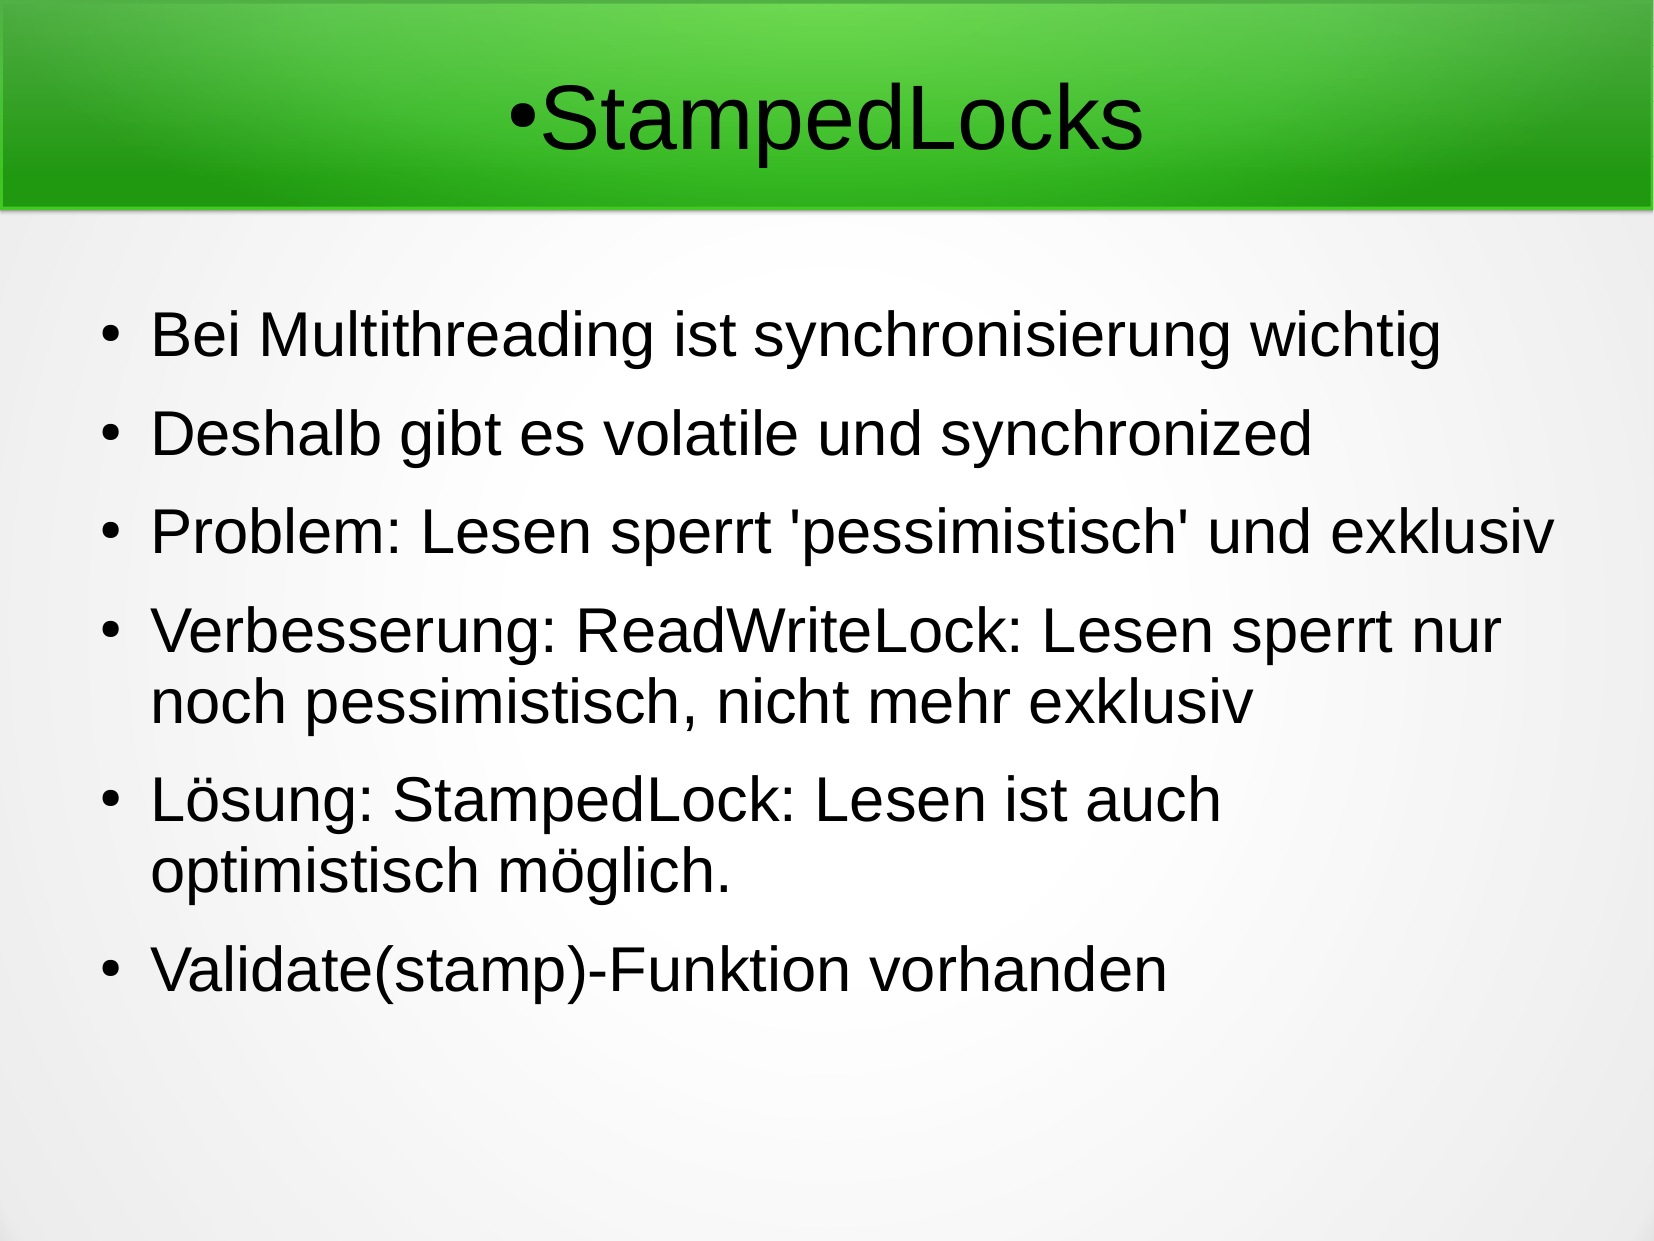

# StampedLocks
Bei Multithreading ist synchronisierung wichtig
Deshalb gibt es volatile und synchronized
Problem: Lesen sperrt 'pessimistisch' und exklusiv
Verbesserung: ReadWriteLock: Lesen sperrt nur noch pessimistisch, nicht mehr exklusiv
Lösung: StampedLock: Lesen ist auch optimistisch möglich.
Validate(stamp)-Funktion vorhanden